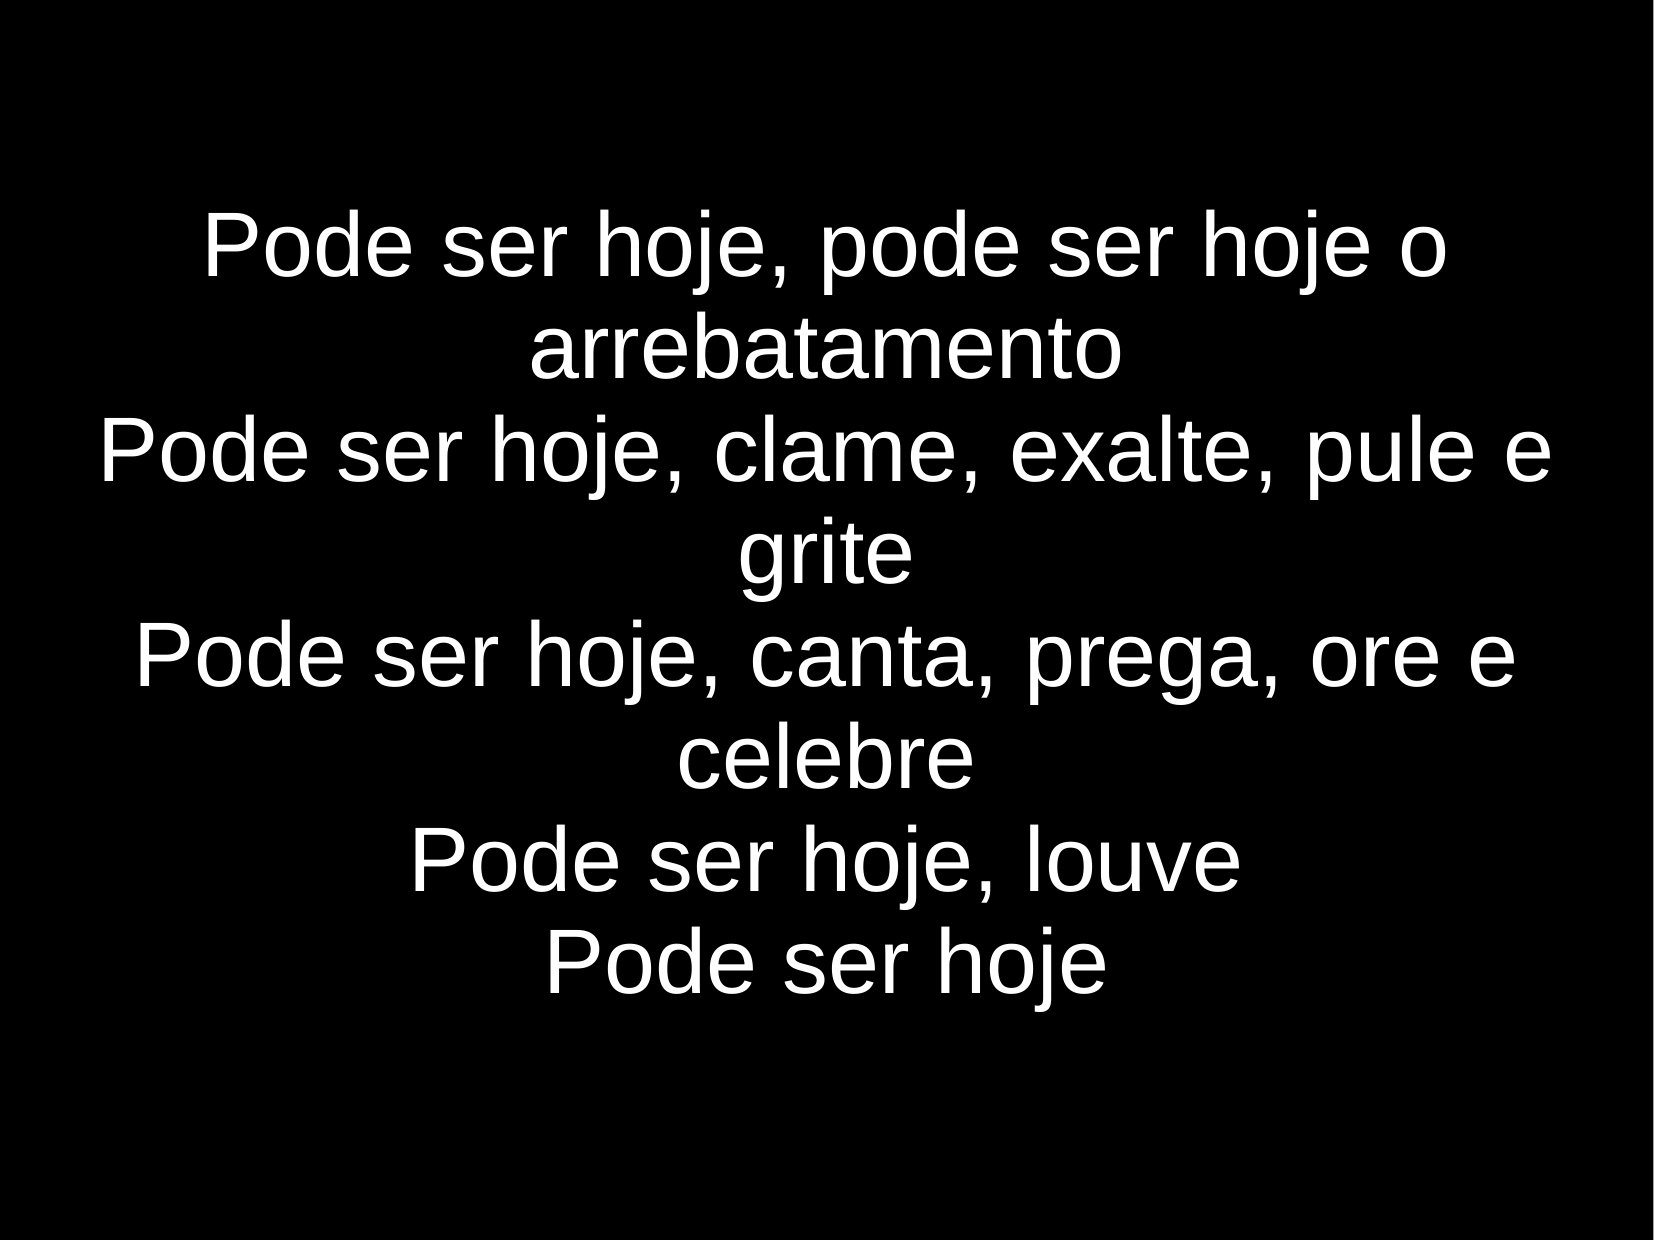

# Pode ser hoje, pode ser hoje o arrebatamento
Pode ser hoje, clame, exalte, pule e grite
Pode ser hoje, canta, prega, ore e celebre
Pode ser hoje, louve
Pode ser hoje